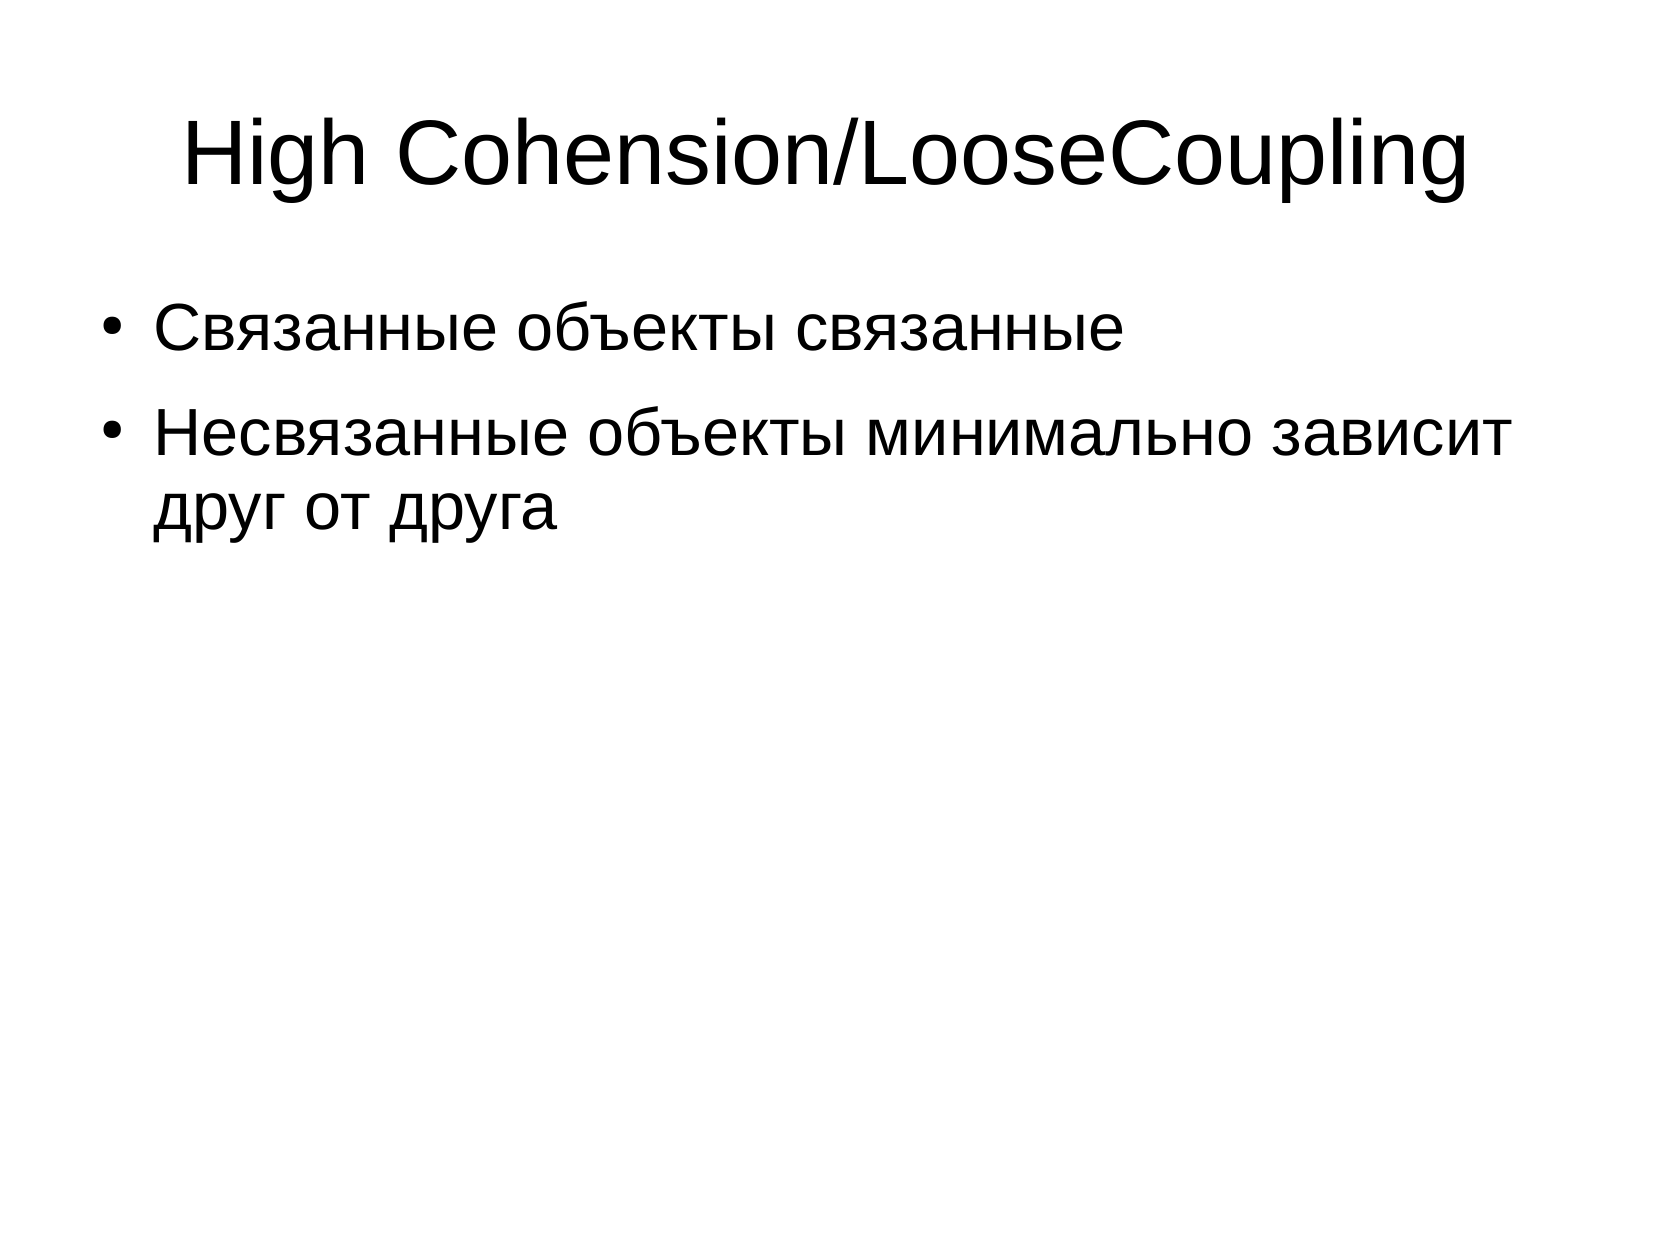

# High Cohension/LooseCoupling
Связанные объекты связанные
Несвязанные объекты минимально зависит друг от друга